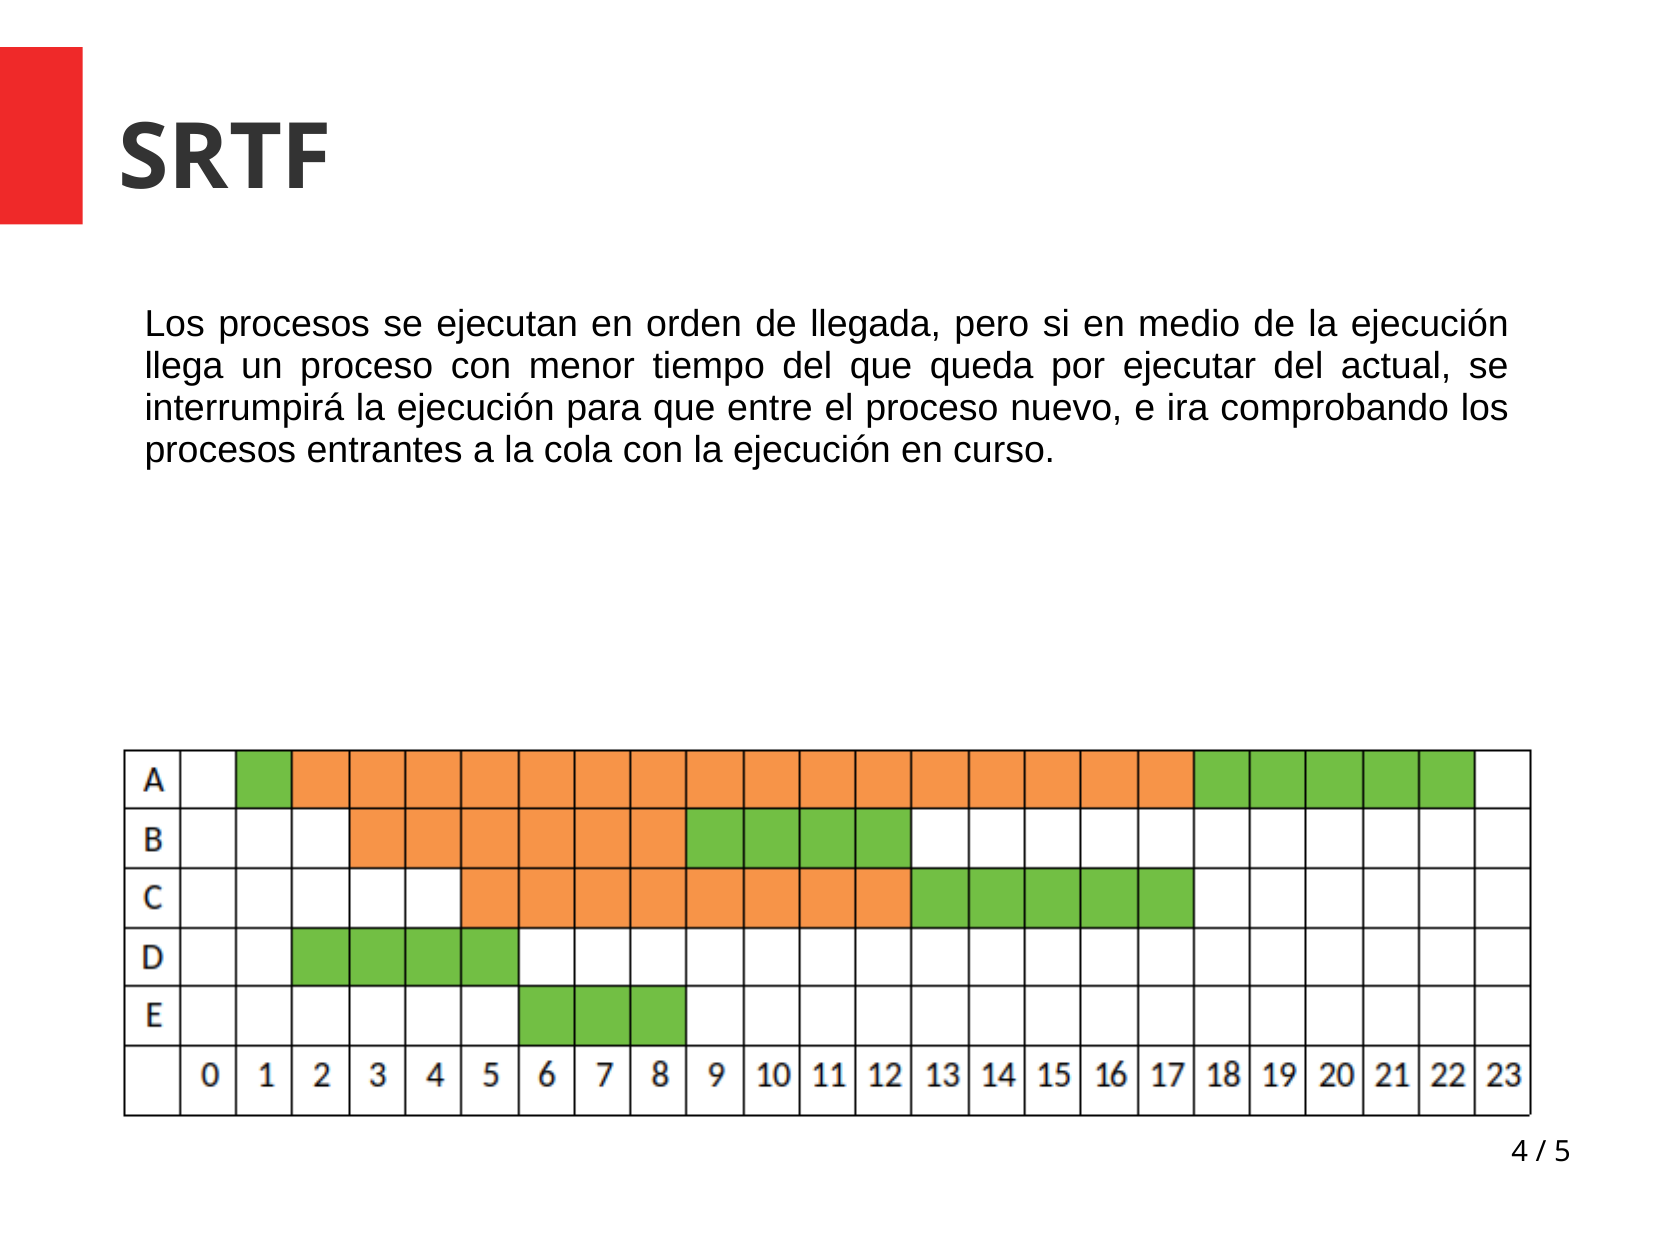

# SRTF
Los procesos se ejecutan en orden de llegada, pero si en medio de la ejecución llega un proceso con menor tiempo del que queda por ejecutar del actual, se interrumpirá la ejecución para que entre el proceso nuevo, e ira comprobando los procesos entrantes a la cola con la ejecución en curso.
4